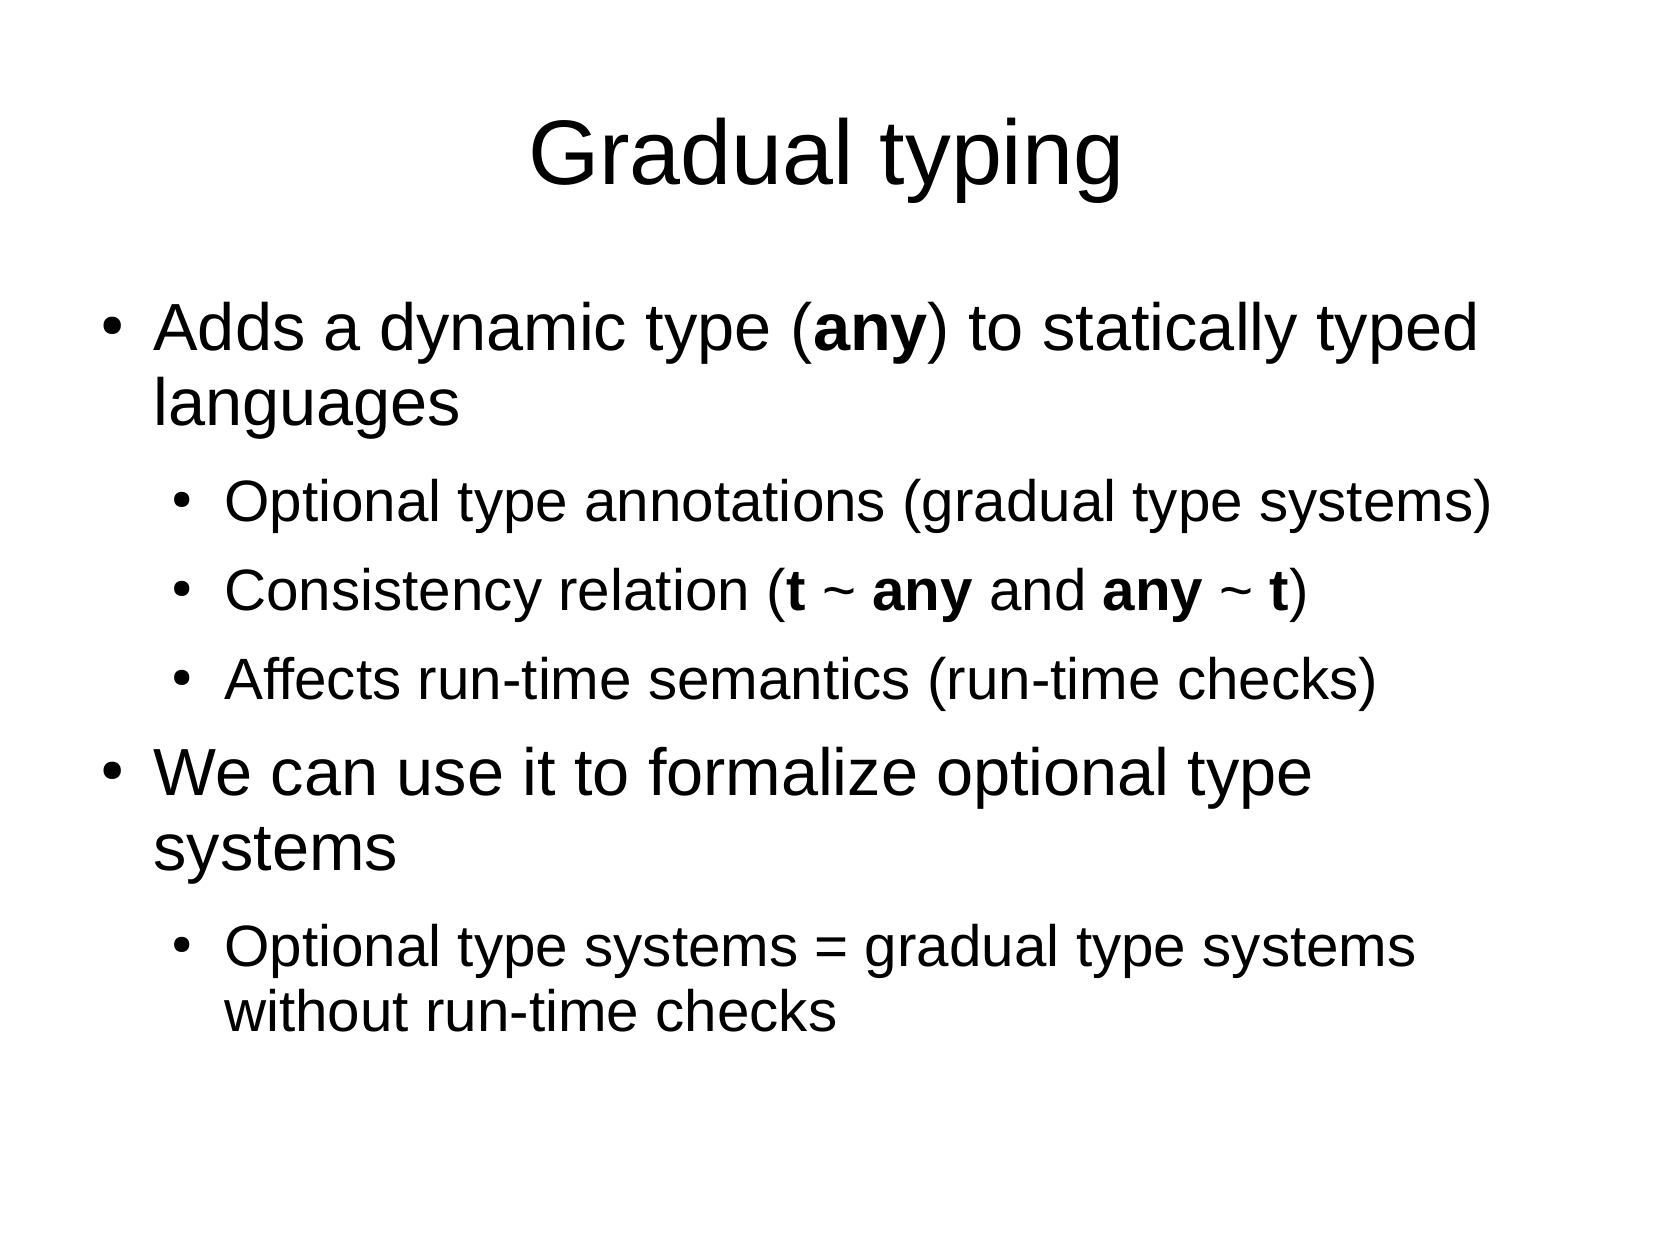

# Gradual typing
Adds a dynamic type (any) to statically typed languages
Optional type annotations (gradual type systems)
Consistency relation (t ~ any and any ~ t)
Affects run-time semantics (run-time checks)
We can use it to formalize optional type systems
Optional type systems = gradual type systems without run-time checks